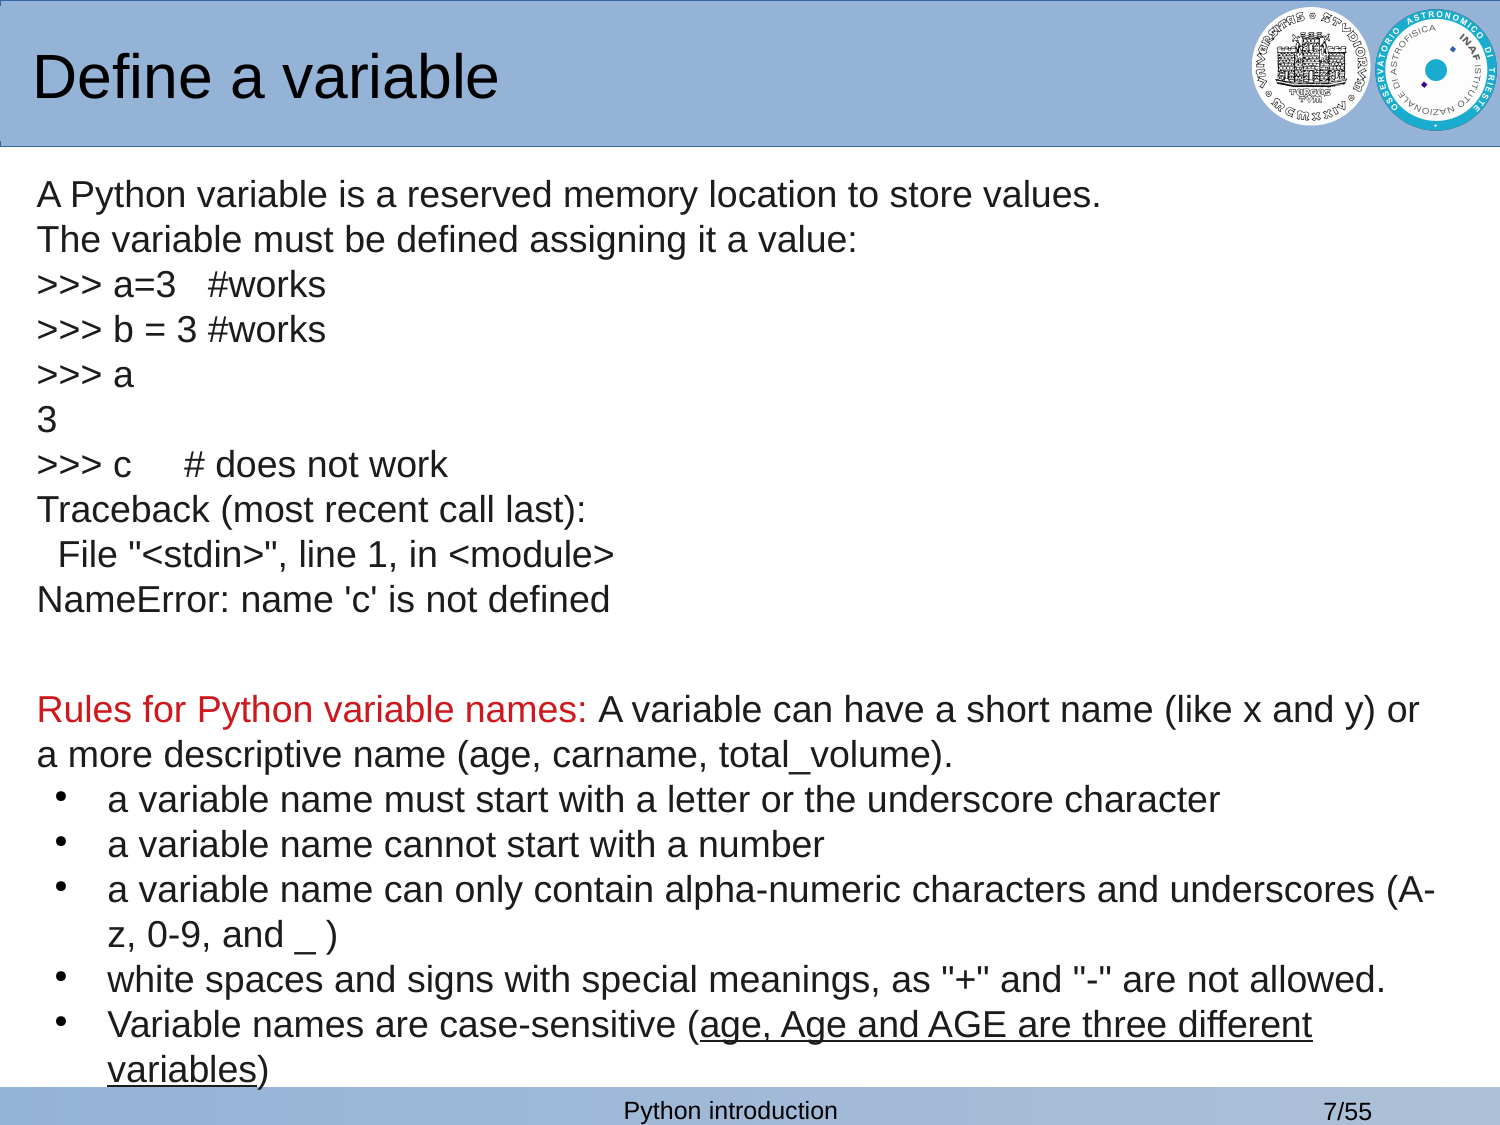

Define a variable
# A Python variable is a reserved memory location to store values.
The variable must be defined assigning it a value:
>>> a=3 #works
>>> b = 3 #works
>>> a
3
>>> c # does not work
Traceback (most recent call last):
 File "<stdin>", line 1, in <module>
NameError: name 'c' is not defined
Rules for Python variable names: A variable can have a short name (like x and y) or a more descriptive name (age, carname, total_volume).
a variable name must start with a letter or the underscore character
a variable name cannot start with a number
a variable name can only contain alpha-numeric characters and underscores (A-z, 0-9, and _ )
white spaces and signs with special meanings, as "+" and "-" are not allowed.
Variable names are case-sensitive (age, Age and AGE are three different variables)